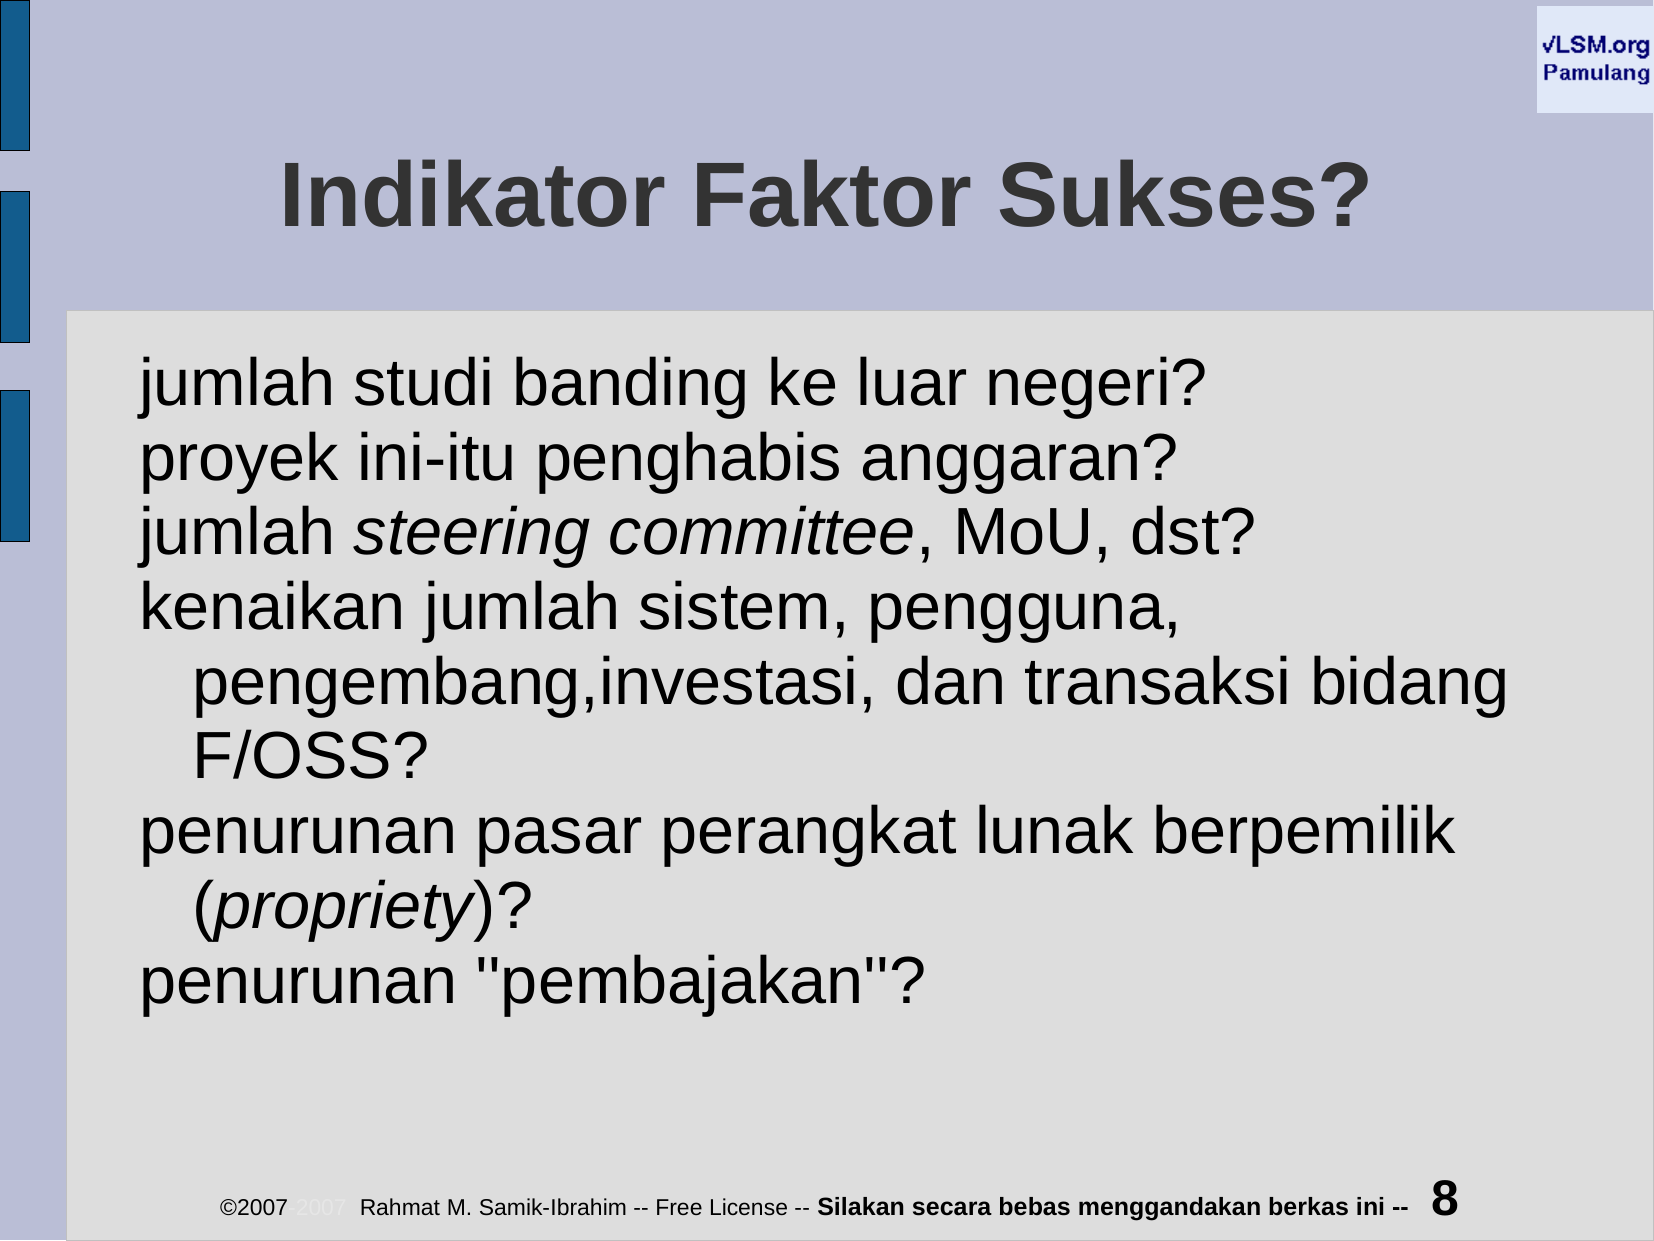

# Indikator Faktor Sukses?
jumlah studi banding ke luar negeri?
proyek ini-itu penghabis anggaran?
jumlah steering committee, MoU, dst?
kenaikan jumlah sistem, pengguna, pengembang,investasi, dan transaksi bidang F/OSS?
penurunan pasar perangkat lunak berpemilik (propriety)?
penurunan ''pembajakan''?